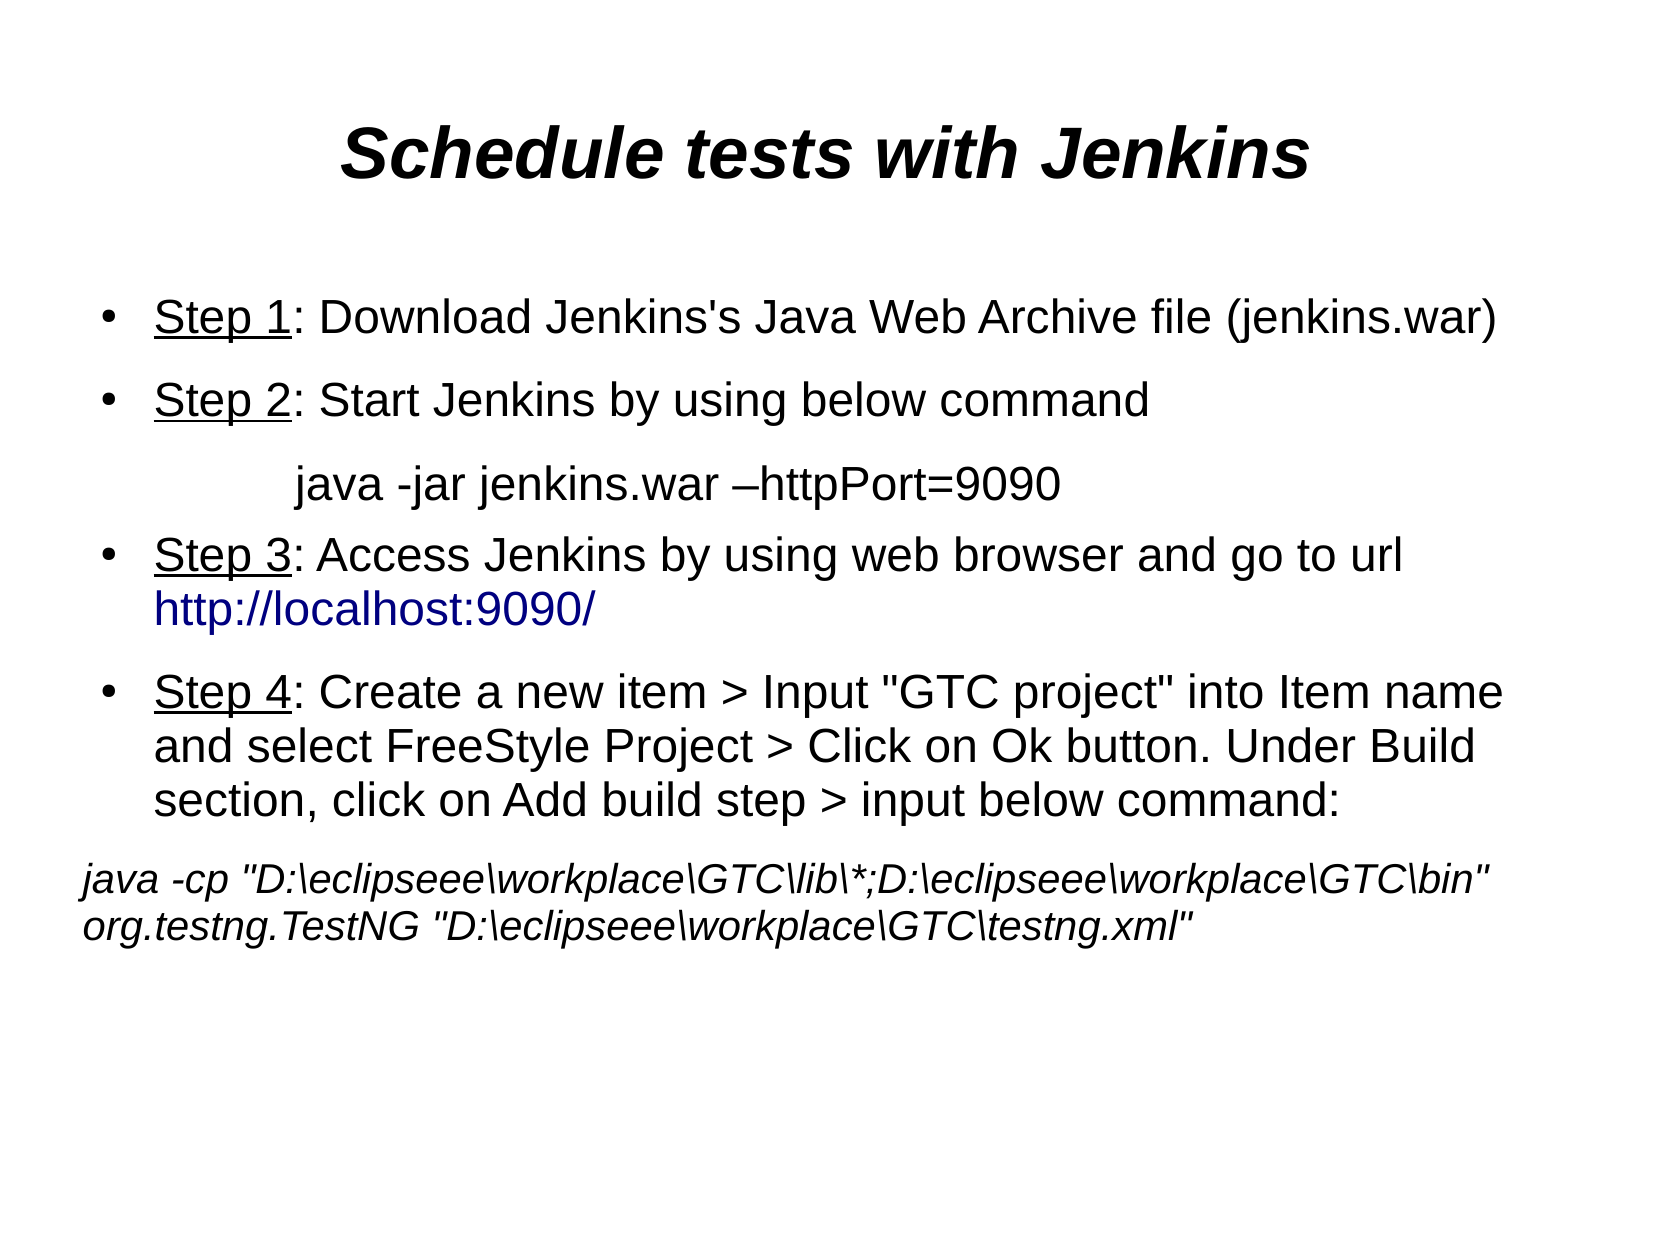

# Schedule tests with Jenkins
Step 1: Download Jenkins's Java Web Archive file (jenkins.war)
Step 2: Start Jenkins by using below command
java -jar jenkins.war –httpPort=9090
Step 3: Access Jenkins by using web browser and go to url http://localhost:9090/
Step 4: Create a new item > Input "GTC project" into Item name and select FreeStyle Project > Click on Ok button. Under Build section, click on Add build step > input below command:
java -cp "D:\eclipseee\workplace\GTC\lib\*;D:\eclipseee\workplace\GTC\bin" org.testng.TestNG "D:\eclipseee\workplace\GTC\testng.xml"